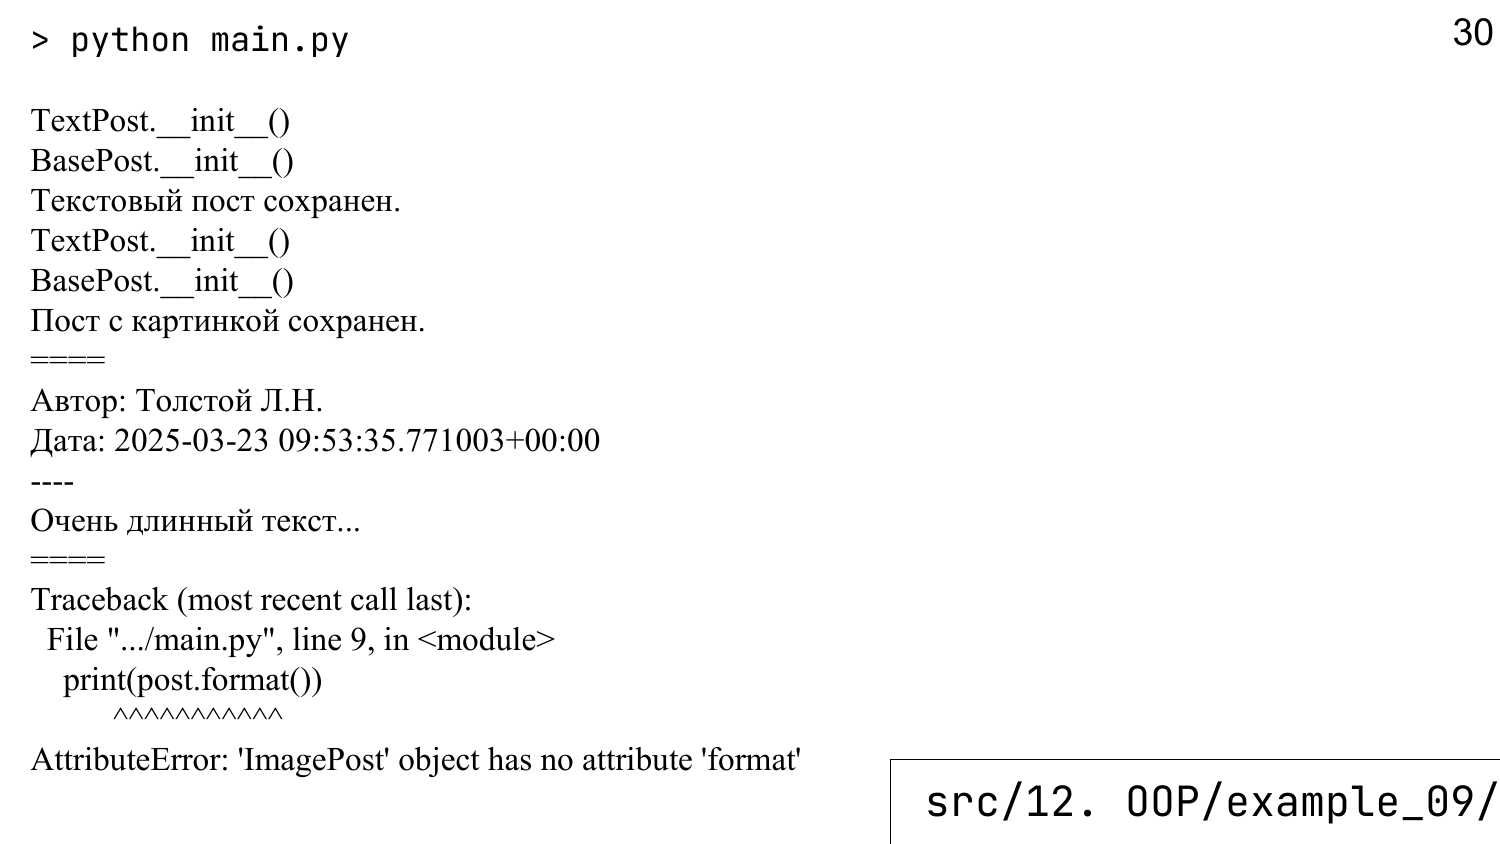

> python main.py
TextPost.__init__()
BasePost.__init__()
Текстовый пост сохранен.
TextPost.__init__()
BasePost.__init__()
Пост с картинкой сохранен.
====
Автор: Толстой Л.Н.
Дата: 2025-03-23 09:53:35.771003+00:00
----
Очень длинный текст...
====
Traceback (most recent call last):
 File ".../main.py", line 9, in <module>
 print(post.format())
 ^^^^^^^^^^^
AttributeError: 'ImagePost' object has no attribute 'format'
# src/12. OOP/example_09/